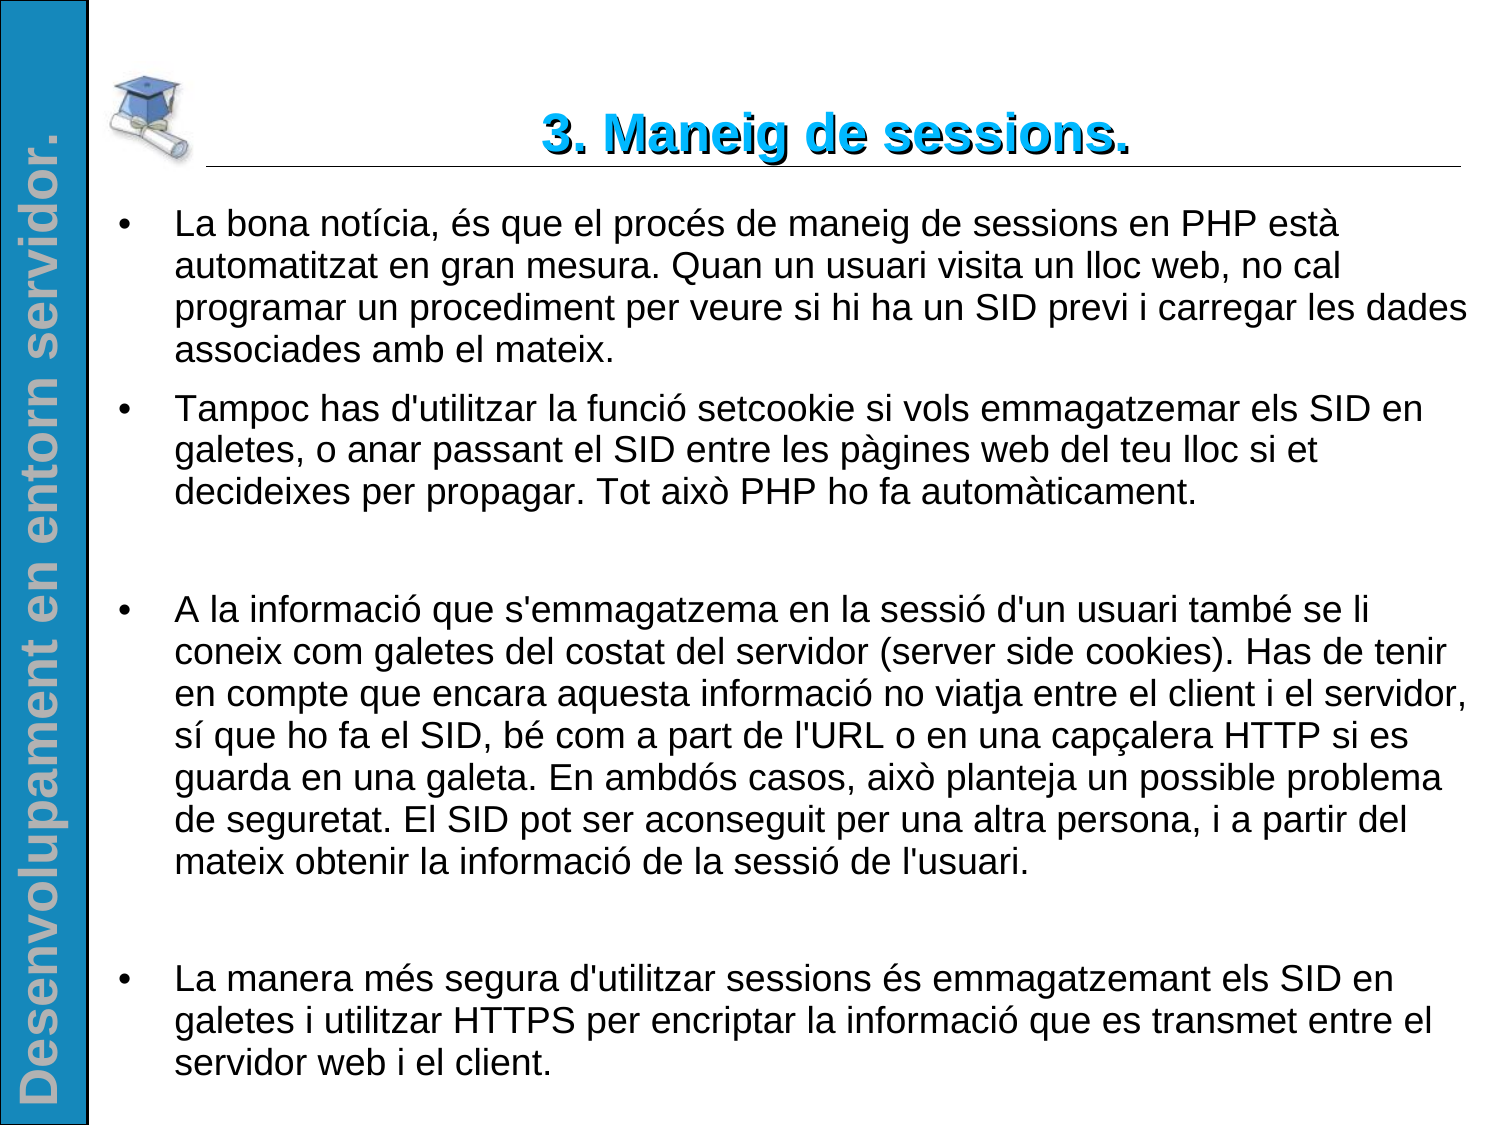

# 3. Maneig de sessions.
La bona notícia, és que el procés de maneig de sessions en PHP està automatitzat en gran mesura. Quan un usuari visita un lloc web, no cal programar un procediment per veure si hi ha un SID previ i carregar les dades associades amb el mateix.
Tampoc has d'utilitzar la funció setcookie si vols emmagatzemar els SID en galetes, o anar passant el SID entre les pàgines web del teu lloc si et decideixes per propagar. Tot això PHP ho fa automàticament.
A la informació que s'emmagatzema en la sessió d'un usuari també se li coneix com galetes del costat del servidor (server side cookies). Has de tenir en compte que encara aquesta informació no viatja entre el client i el servidor, sí que ho fa el SID, bé com a part de l'URL o en una capçalera HTTP si es guarda en una galeta. En ambdós casos, això planteja un possible problema de seguretat. El SID pot ser aconseguit per una altra persona, i a partir del mateix obtenir la informació de la sessió de l'usuari.
La manera més segura d'utilitzar sessions és emmagatzemant els SID en galetes i utilitzar HTTPS per encriptar la informació que es transmet entre el servidor web i el client.